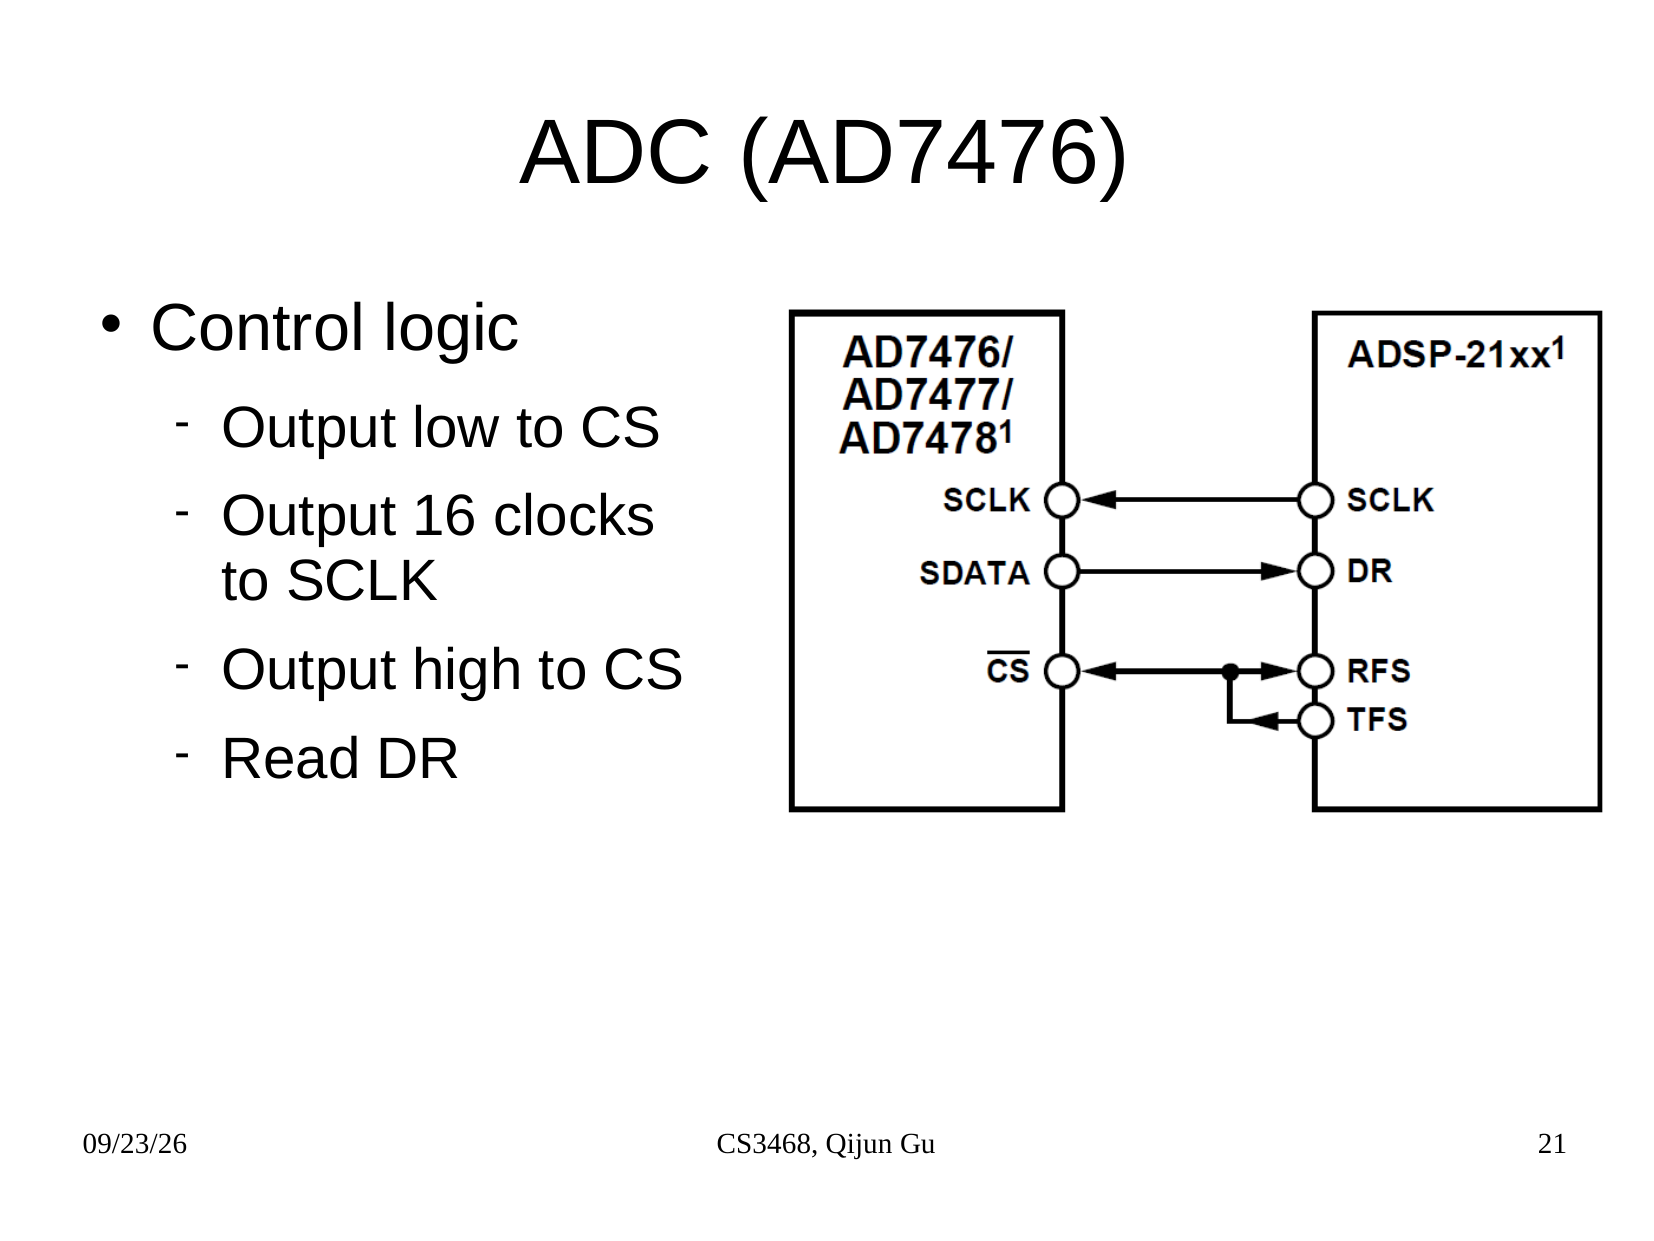

# ADC (AD7476)
Control logic
Output low to CS
Output 16 clocks
to SCLK
Output high to CS
Read DR
CS3468, Qijun Gu
21